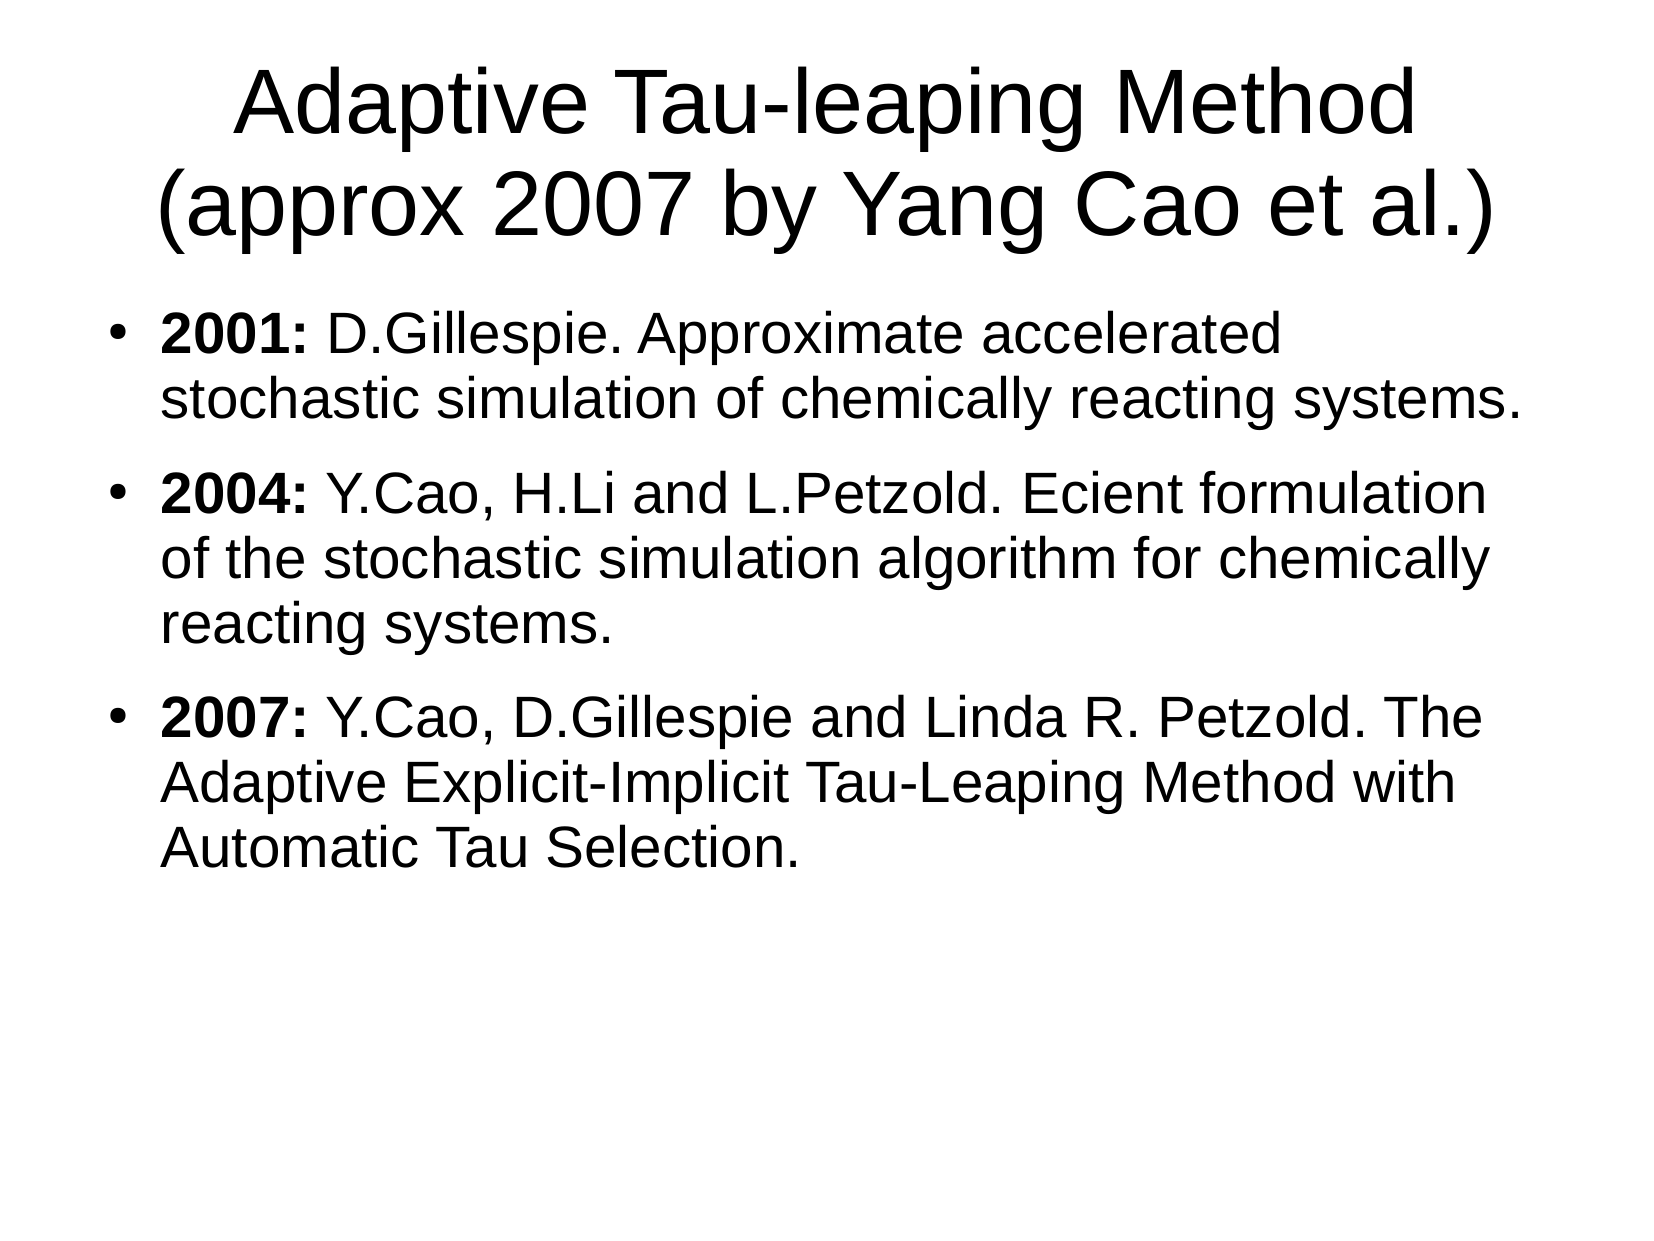

# Adaptive Tau-leaping Method (approx 2007 by Yang Cao et al.)
2001: D.Gillespie. Approximate accelerated stochastic simulation of chemically reacting systems.
2004: Y.Cao, H.Li and L.Petzold. Ecient formulation of the stochastic simulation algorithm for chemically reacting systems.
2007: Y.Cao, D.Gillespie and Linda R. Petzold. The Adaptive Explicit-Implicit Tau-Leaping Method with Automatic Tau Selection.